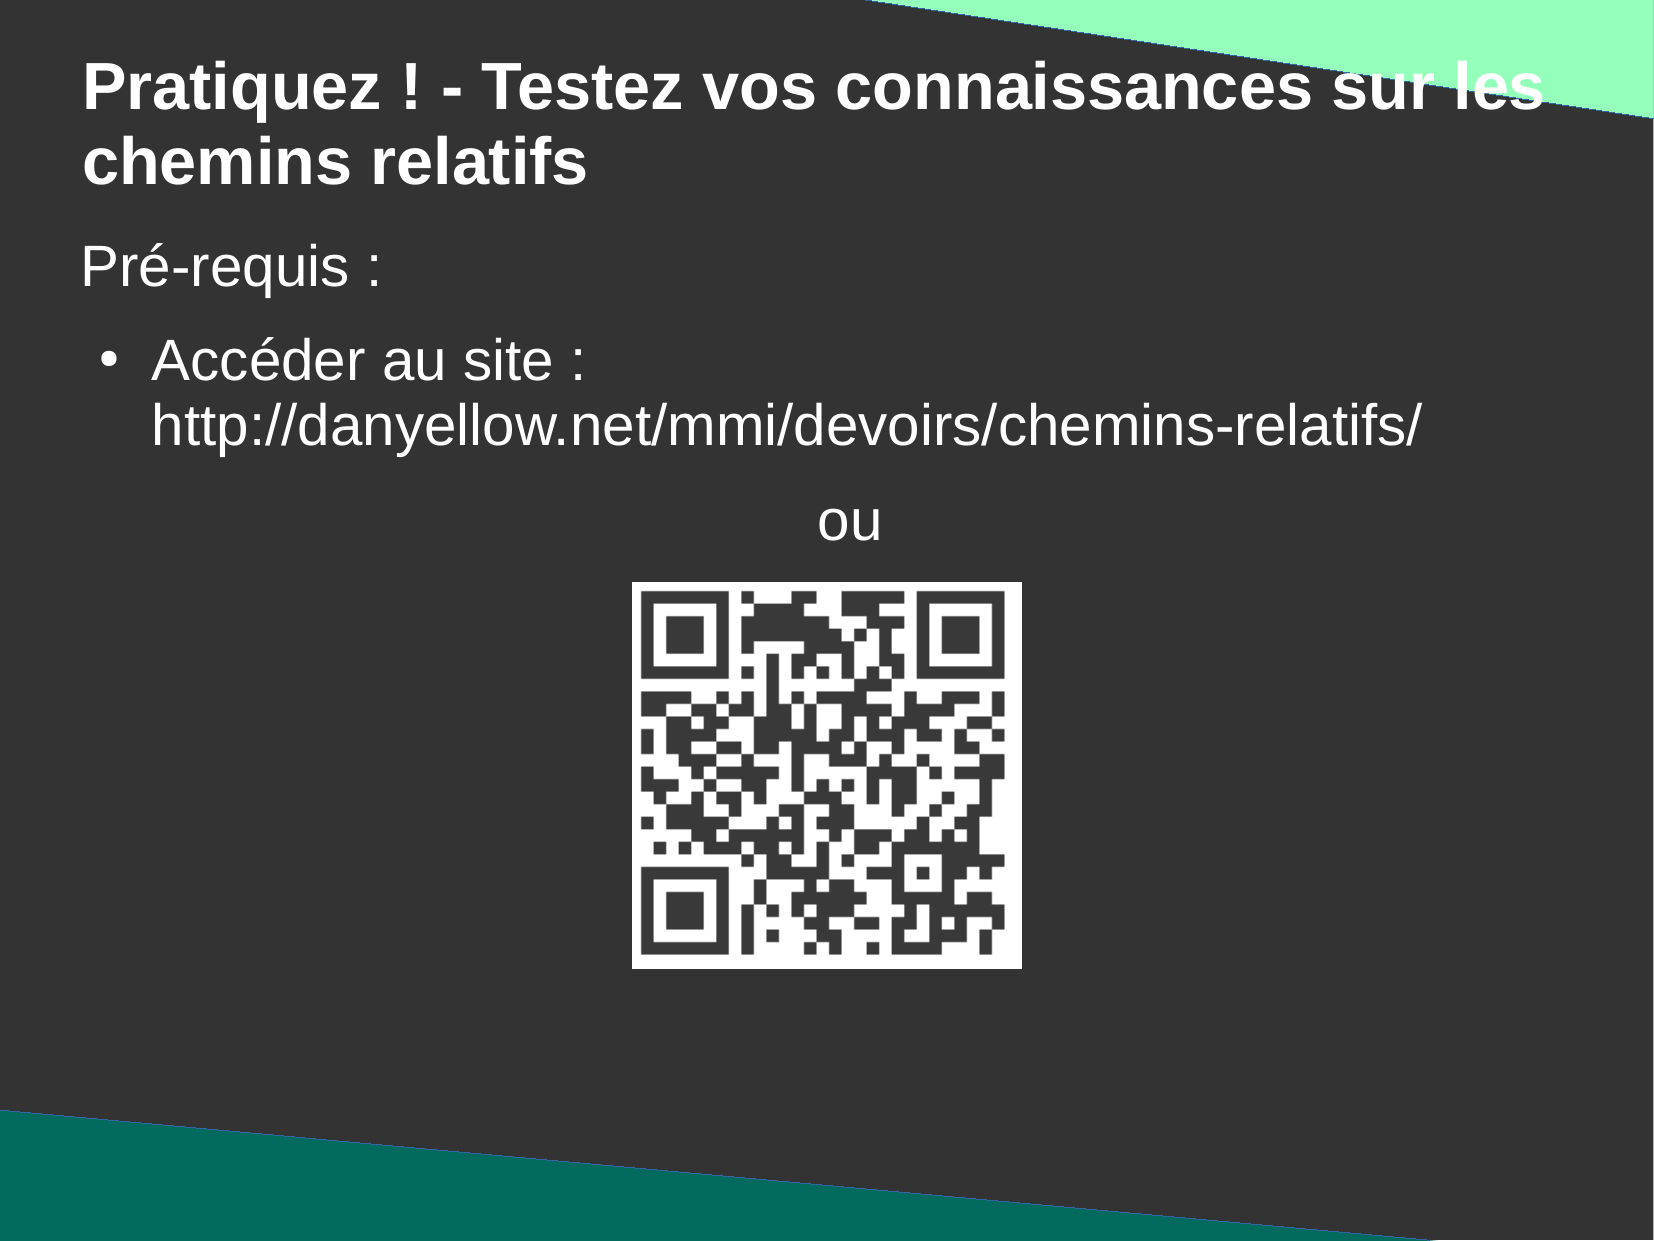

# Pratiquez ! - Testez vos connaissances sur les chemins relatifs
Pré-requis :
Accéder au site : http://danyellow.net/mmi/devoirs/chemins-relatifs/
ou